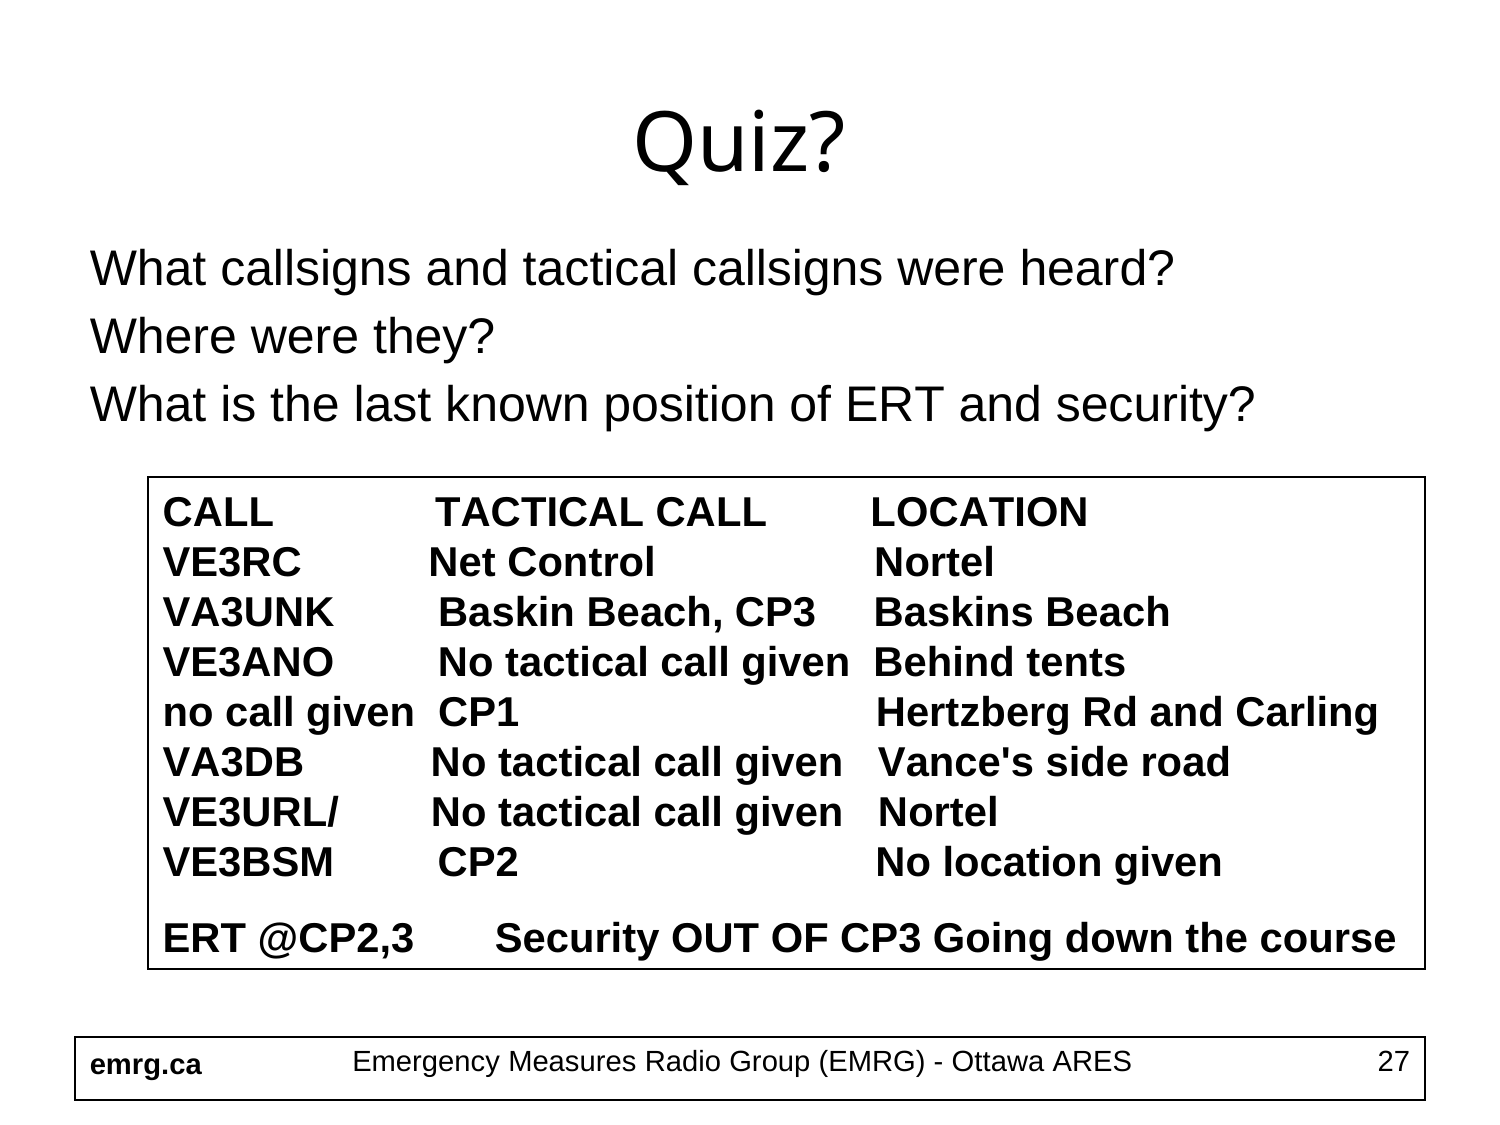

# Quiz?
What callsigns and tactical callsigns were heard?
Where were they?
What is the last known position of ERT and security?
CALL TACTICAL CALL LOCATION
VE3RC Net Control Nortel
VA3UNK Baskin Beach, CP3 Baskins Beach
VE3ANO No tactical call given Behind tents
no call given CP1 Hertzberg Rd and Carling
VA3DB No tactical call given Vance's side road
VE3URL/ No tactical call given Nortel
VE3BSM CP2 No location given
ERT @CP2,3 Security OUT OF CP3 Going down the course
Emergency Measures Radio Group (EMRG) - Ottawa ARES
27